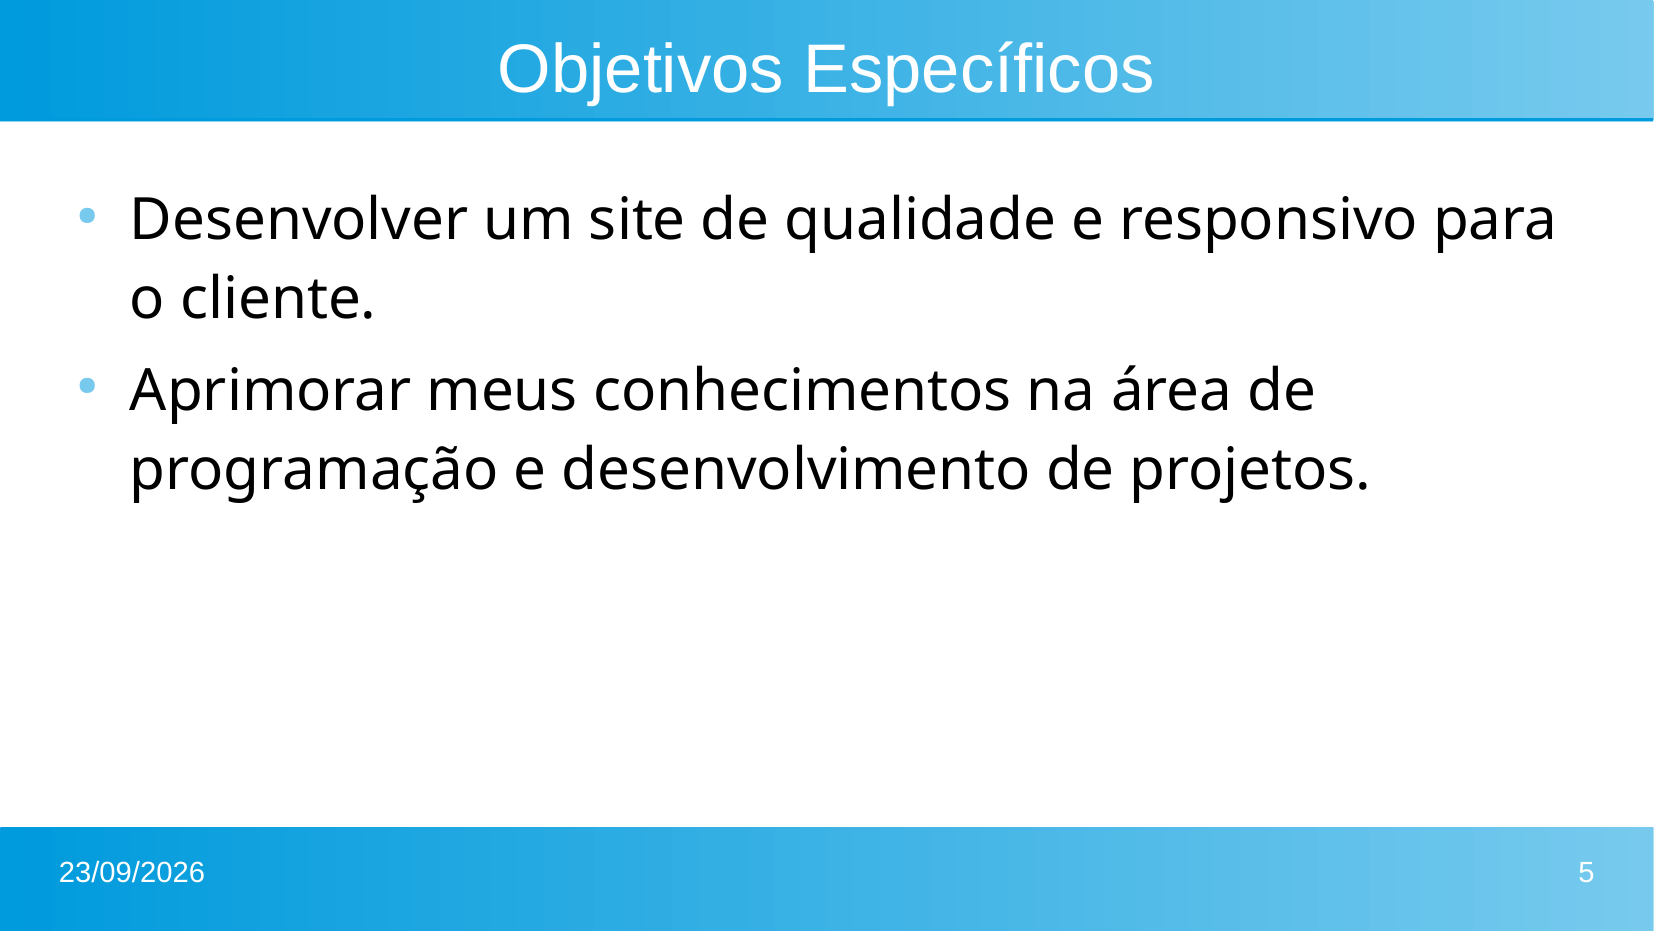

# Objetivos Específicos
Desenvolver um site de qualidade e responsivo para o cliente.
Aprimorar meus conhecimentos na área de programação e desenvolvimento de projetos.
5